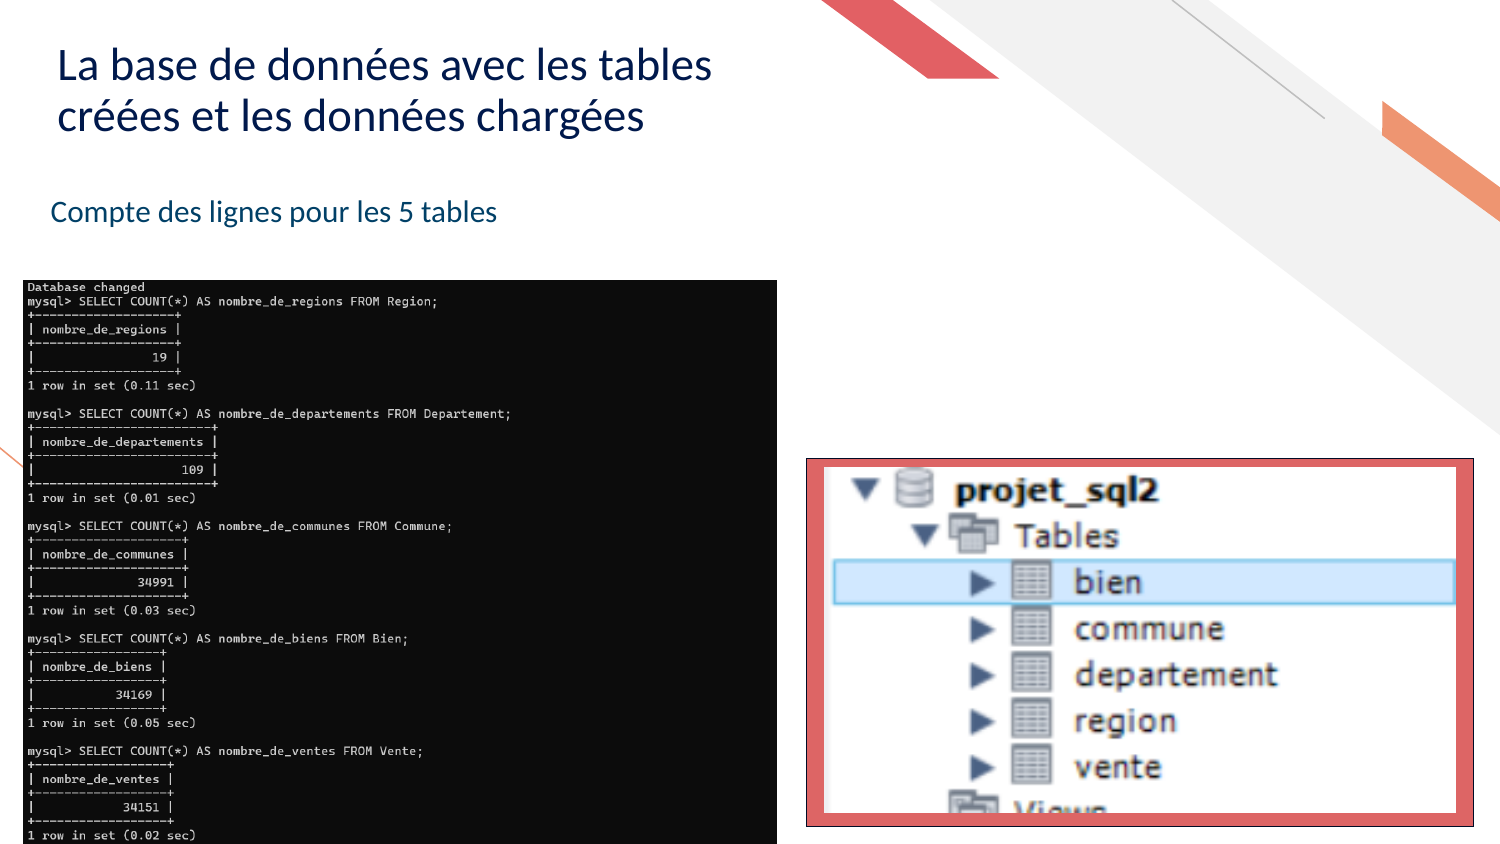

# La base de données avec les tables créées et les données chargées
Compte des lignes pour les 5 tables
Ajouter un pied de page